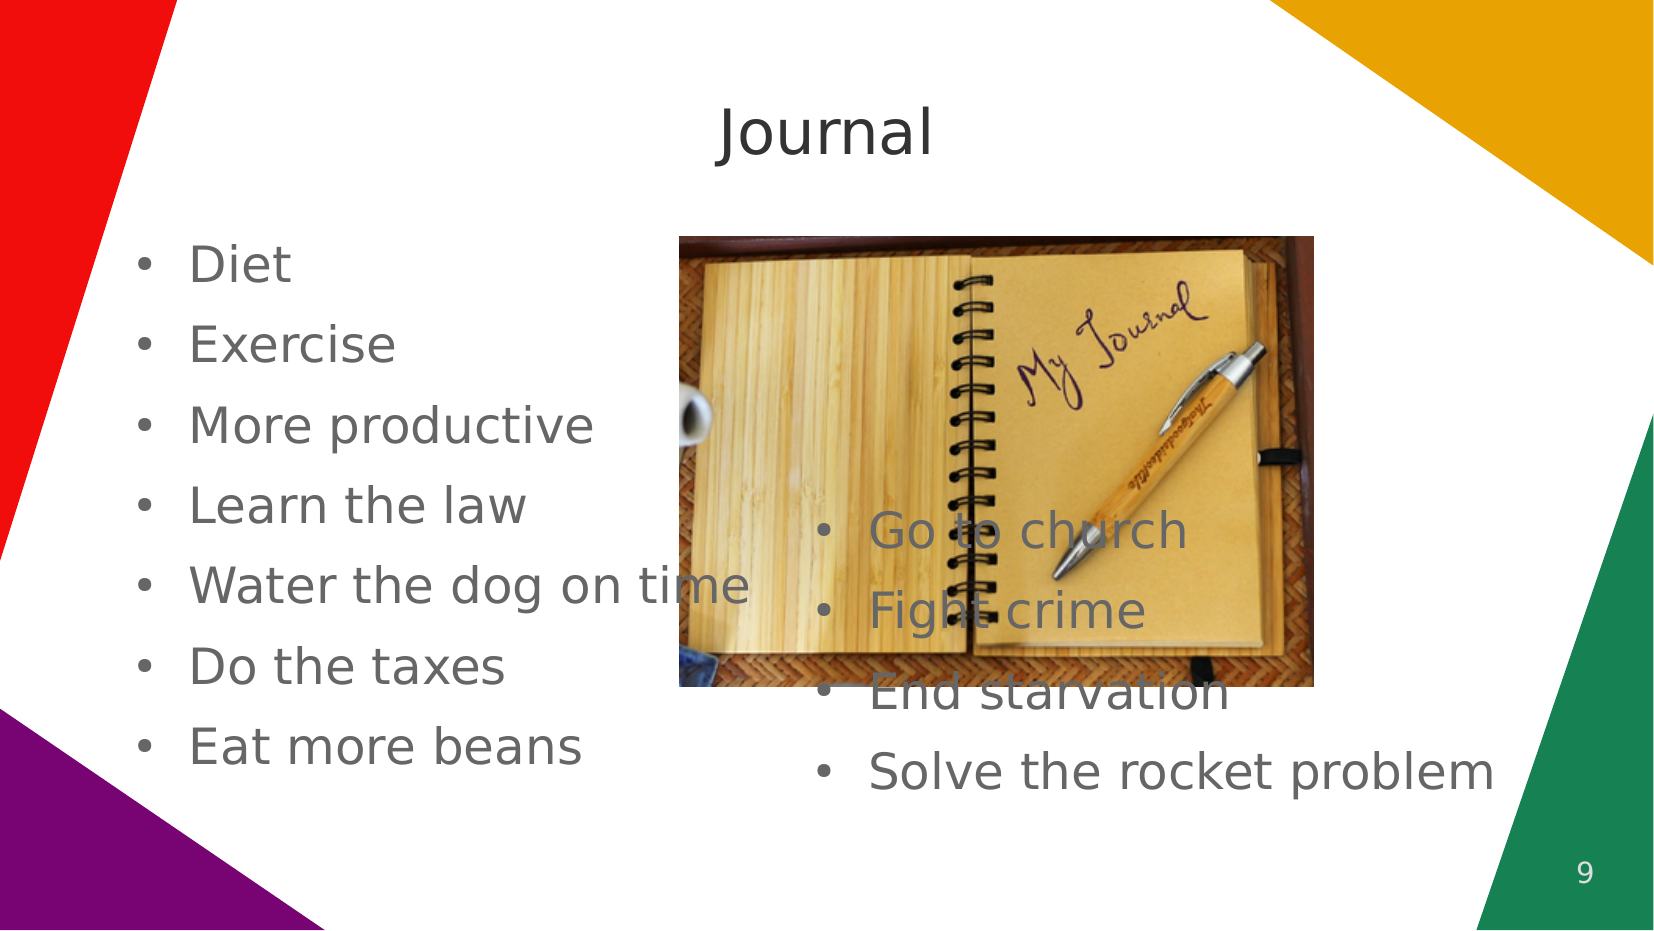

# Journal
Diet
Exercise
More productive
Learn the law
Water the dog on time
Do the taxes
Eat more beans
Go to church
Fight crime
End starvation
Solve the rocket problem
9